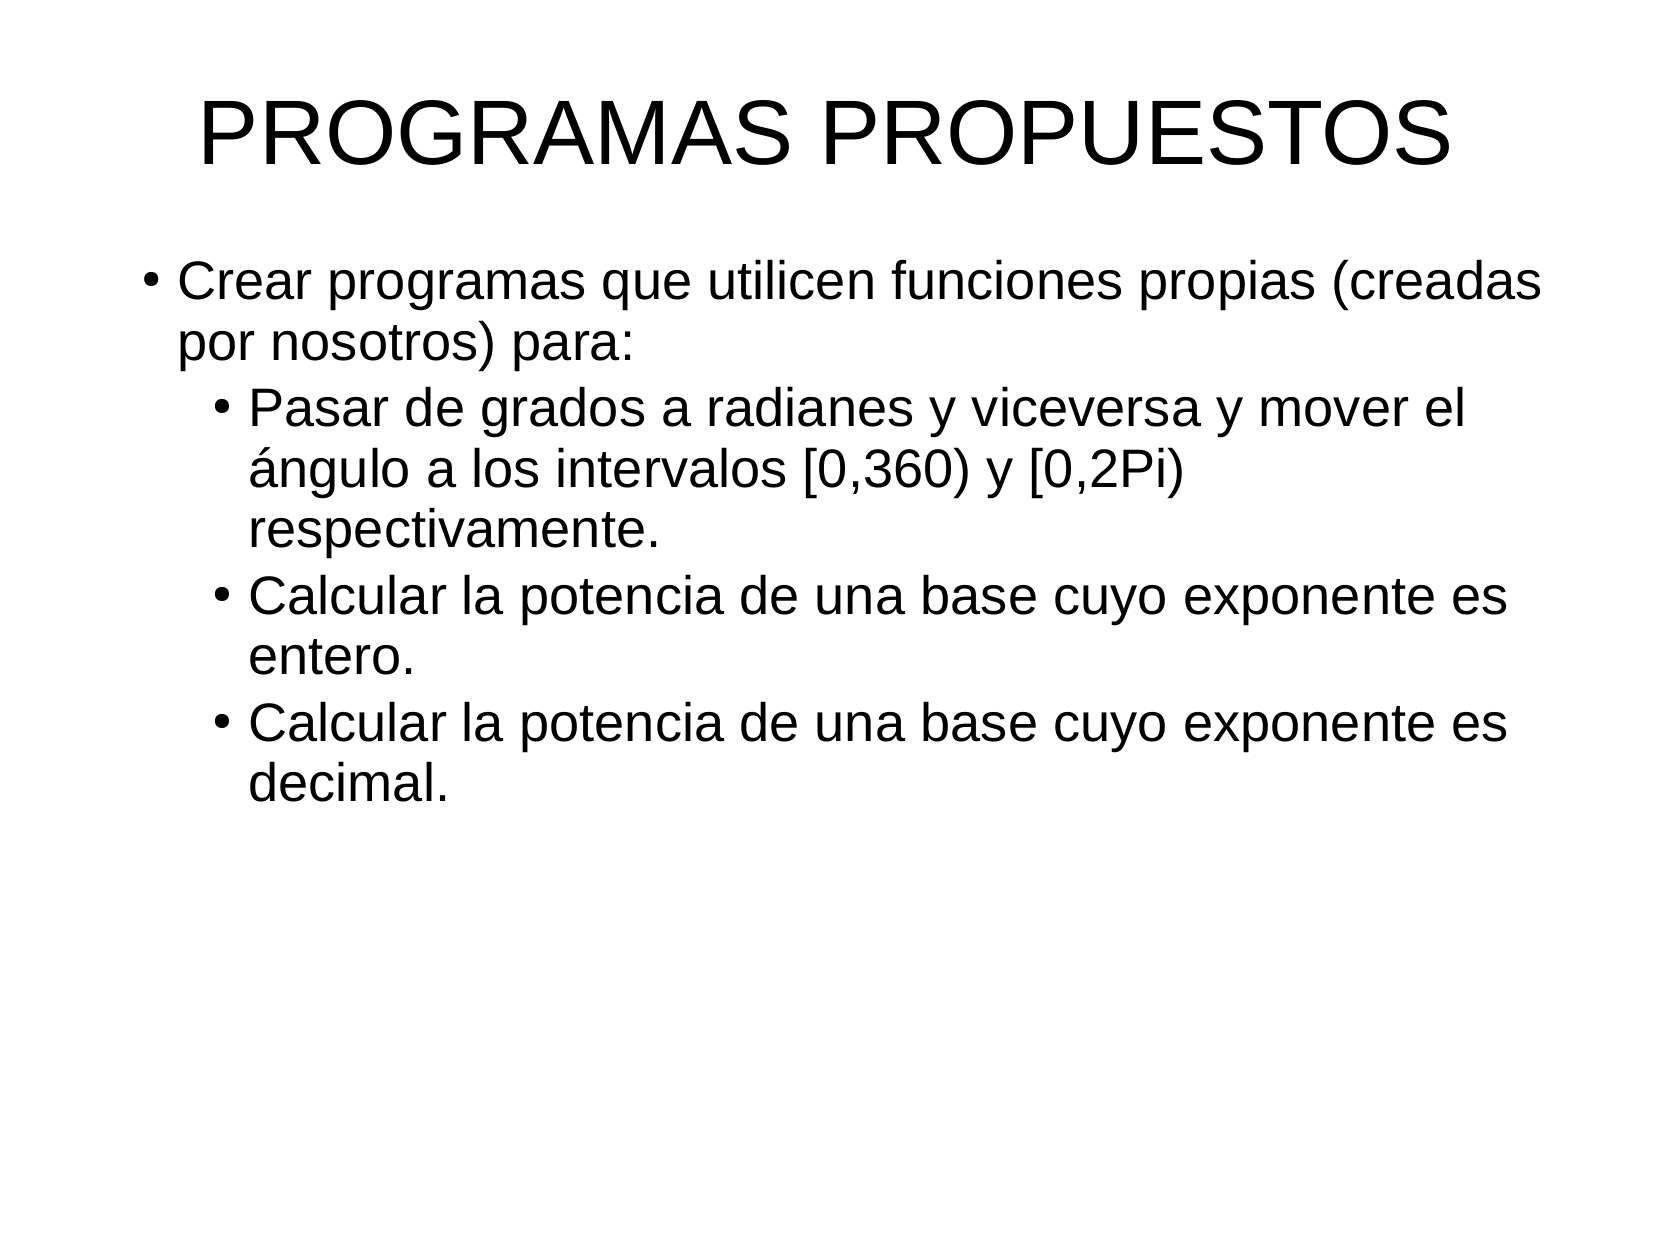

# PROGRAMAS PROPUESTOS
Crear programas que utilicen funciones propias (creadas por nosotros) para:
Pasar de grados a radianes y viceversa y mover el ángulo a los intervalos [0,360) y [0,2Pi) respectivamente.
Calcular la potencia de una base cuyo exponente es entero.
Calcular la potencia de una base cuyo exponente es decimal.